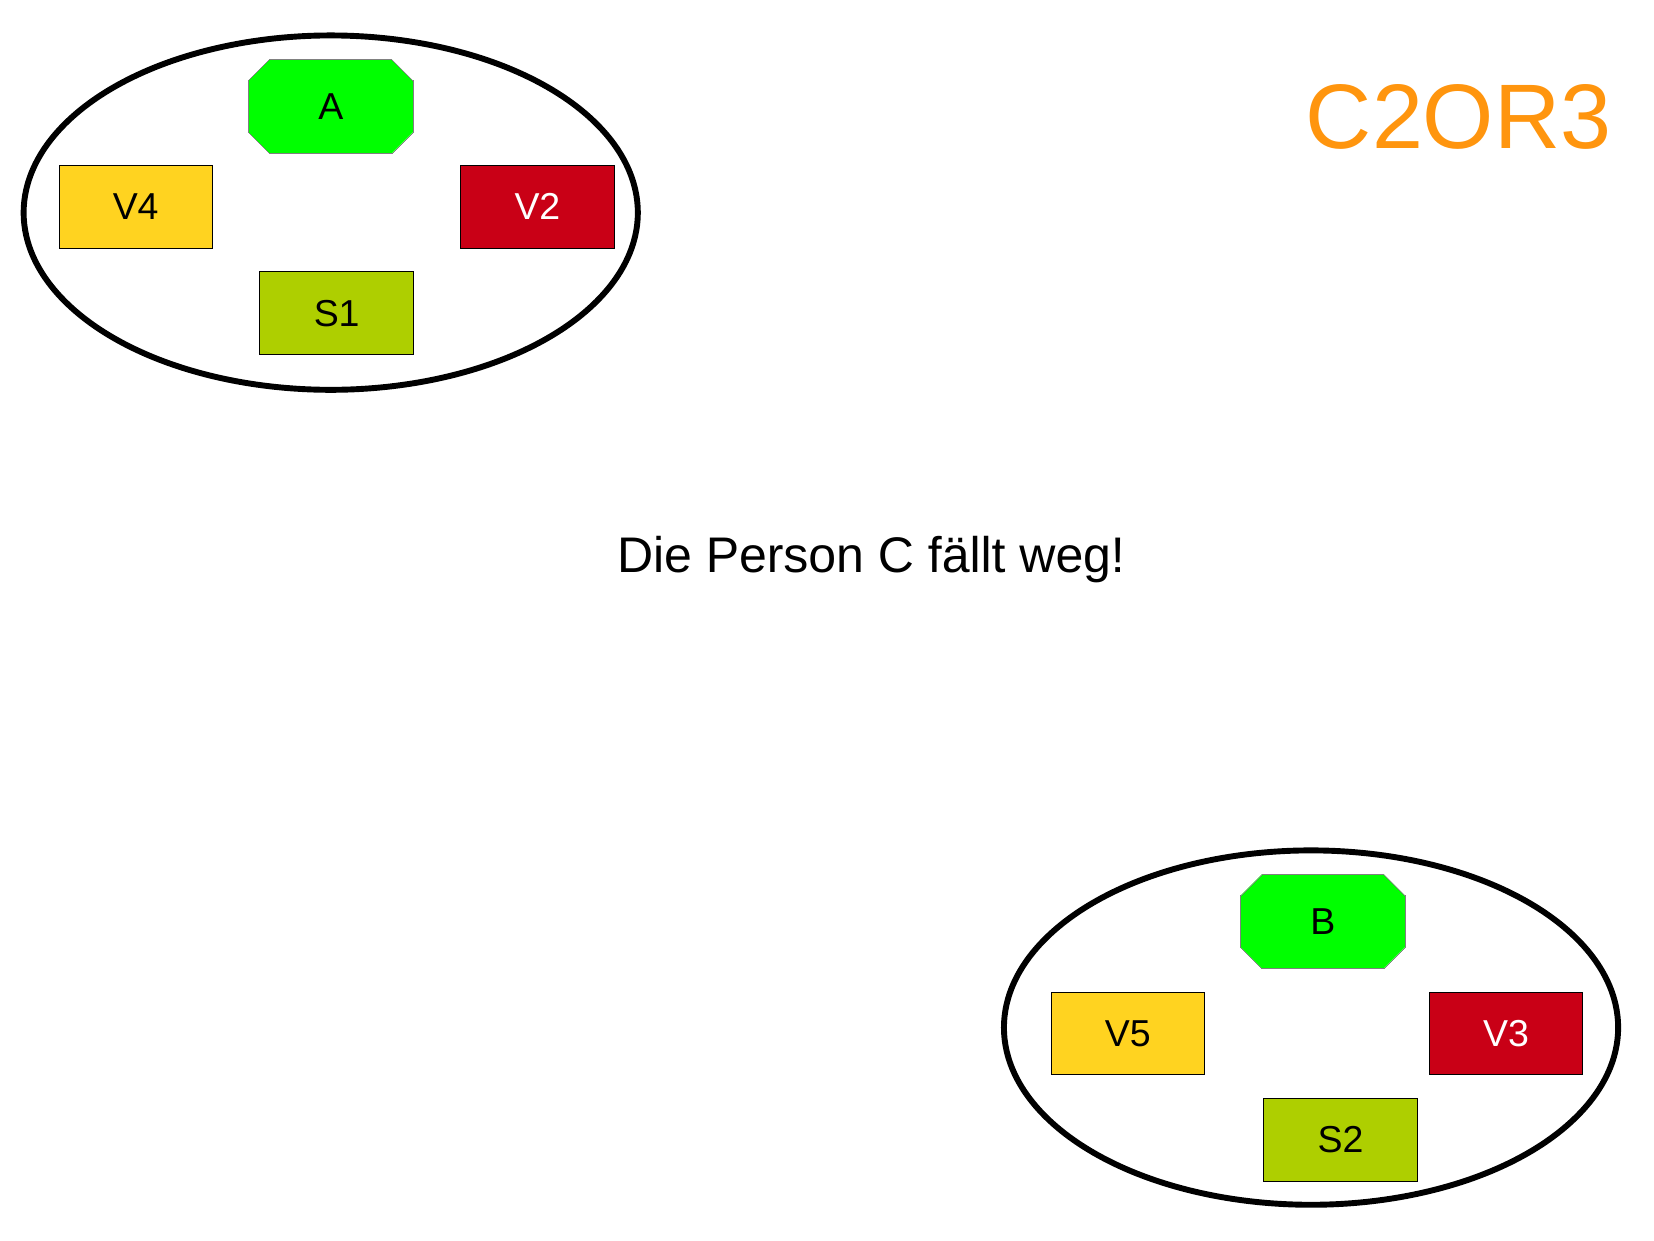

C2OR3
A
V4
V2
S1
Die Person C fällt weg!
B
V5
V3
S2